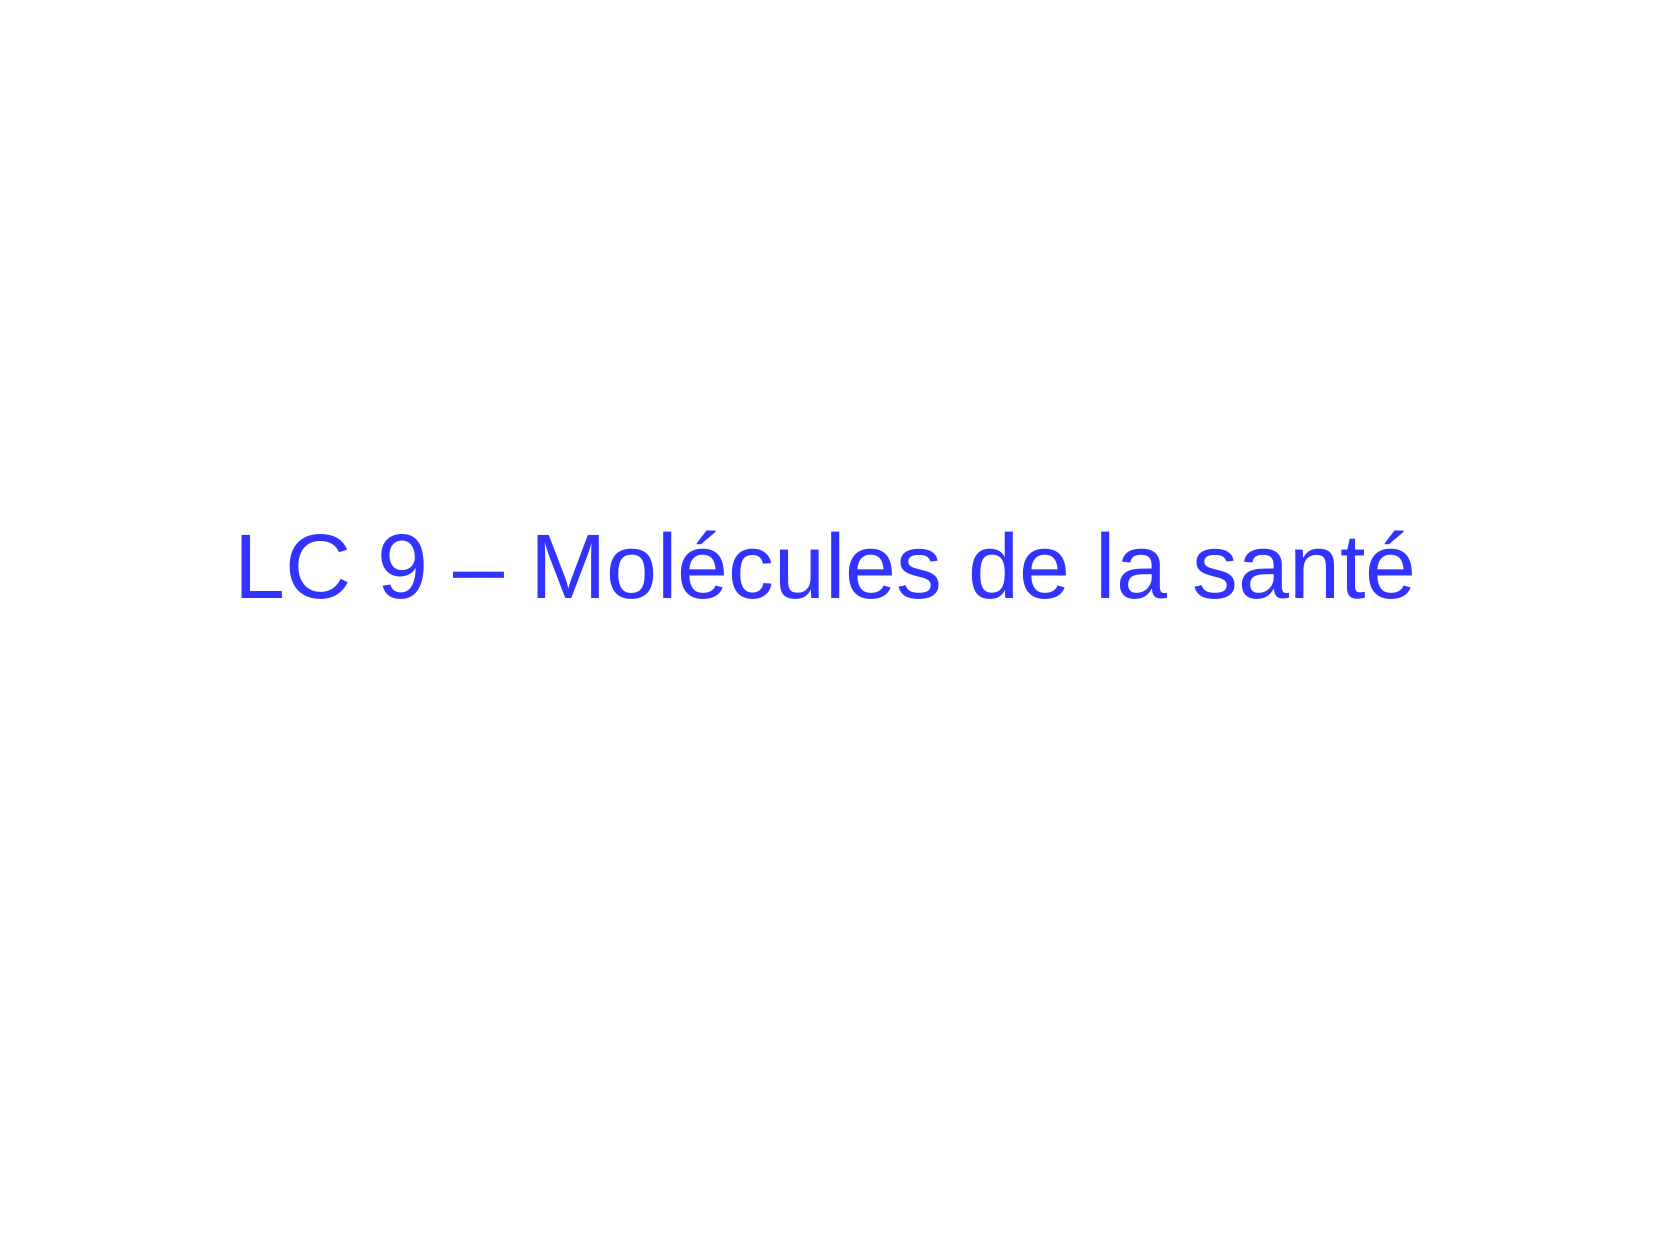

# LC 9 – Molécules de la santé